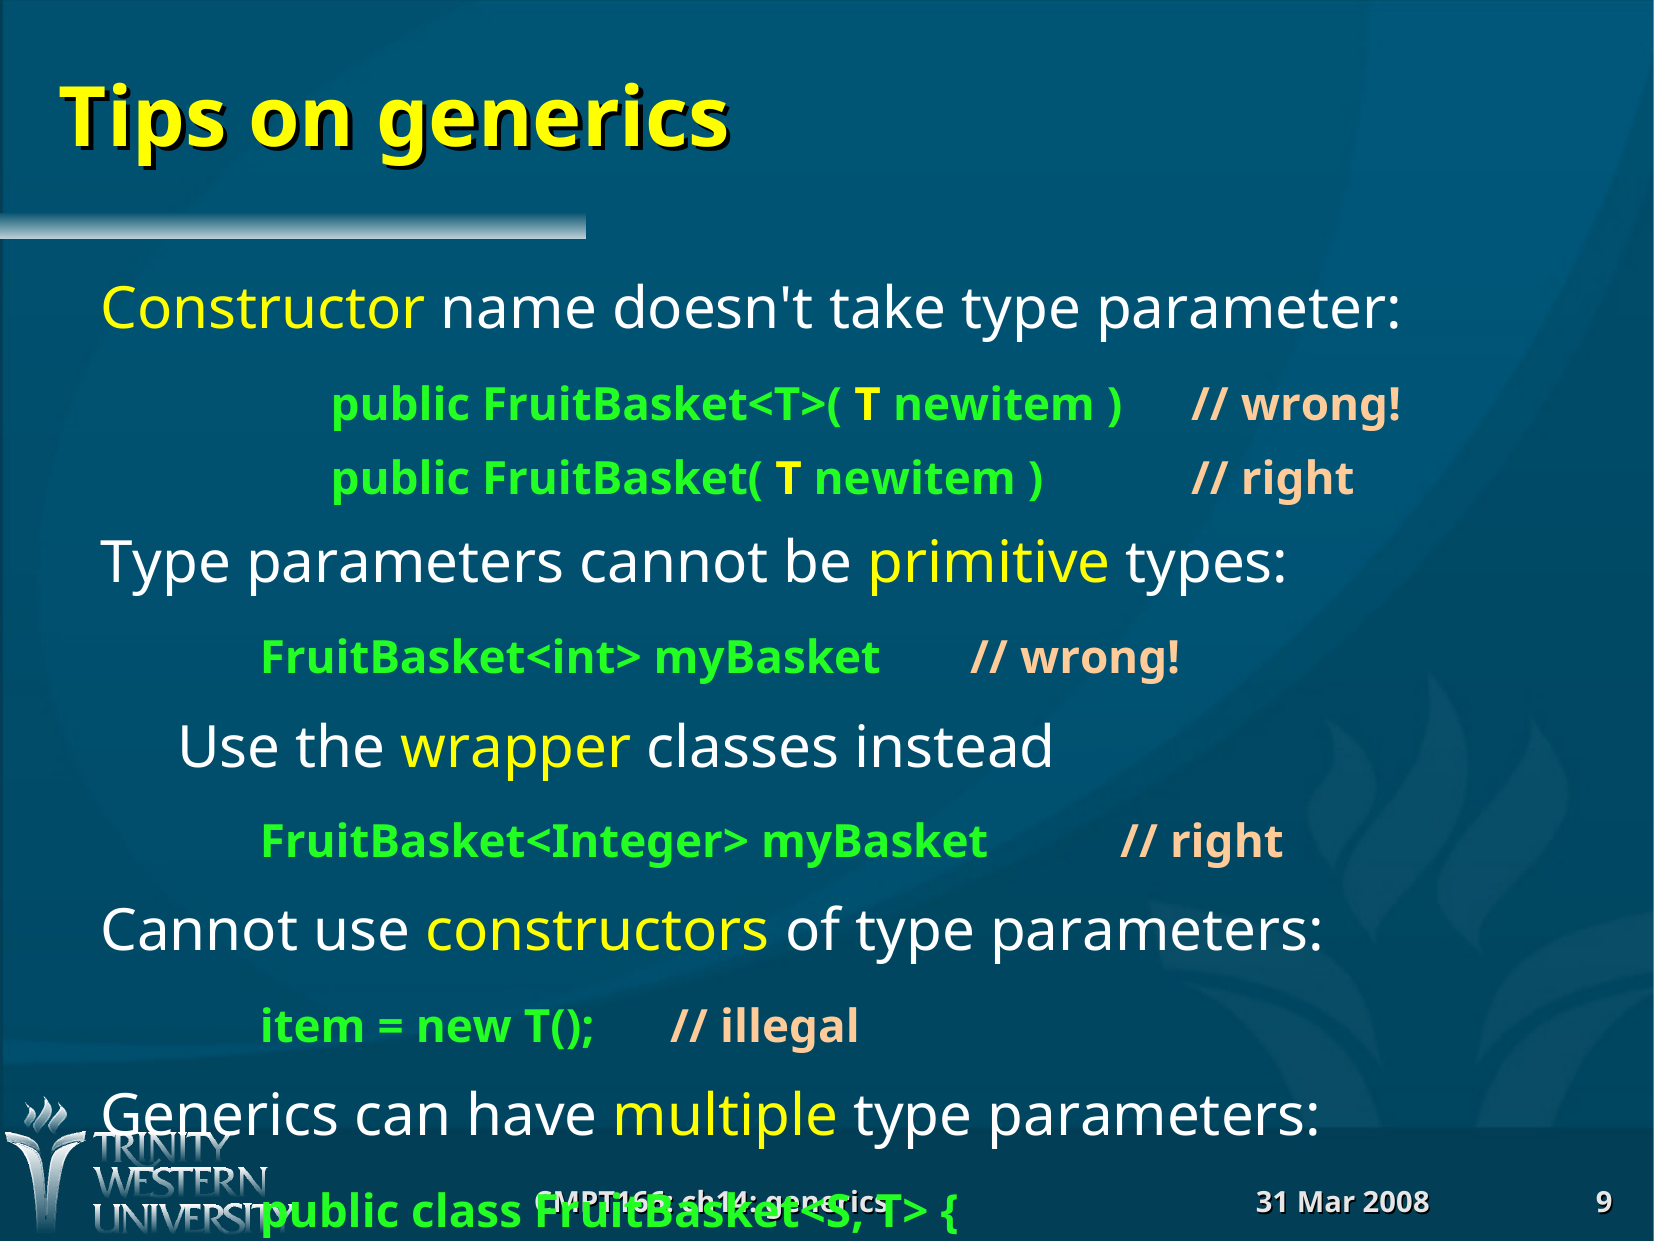

# Tips on generics
Constructor name doesn't take type parameter:
public FruitBasket<T>( T newitem )	// wrong!
public FruitBasket( T newitem )		// right
Type parameters cannot be primitive types:
FruitBasket<int> myBasket		// wrong!
Use the wrapper classes instead
FruitBasket<Integer> myBasket		// right
Cannot use constructors of type parameters:
item = new T();		// illegal
Generics can have multiple type parameters:
public class FruitBasket<S, T> {
CMPT166: ch14: generics
31 Mar 2008
9